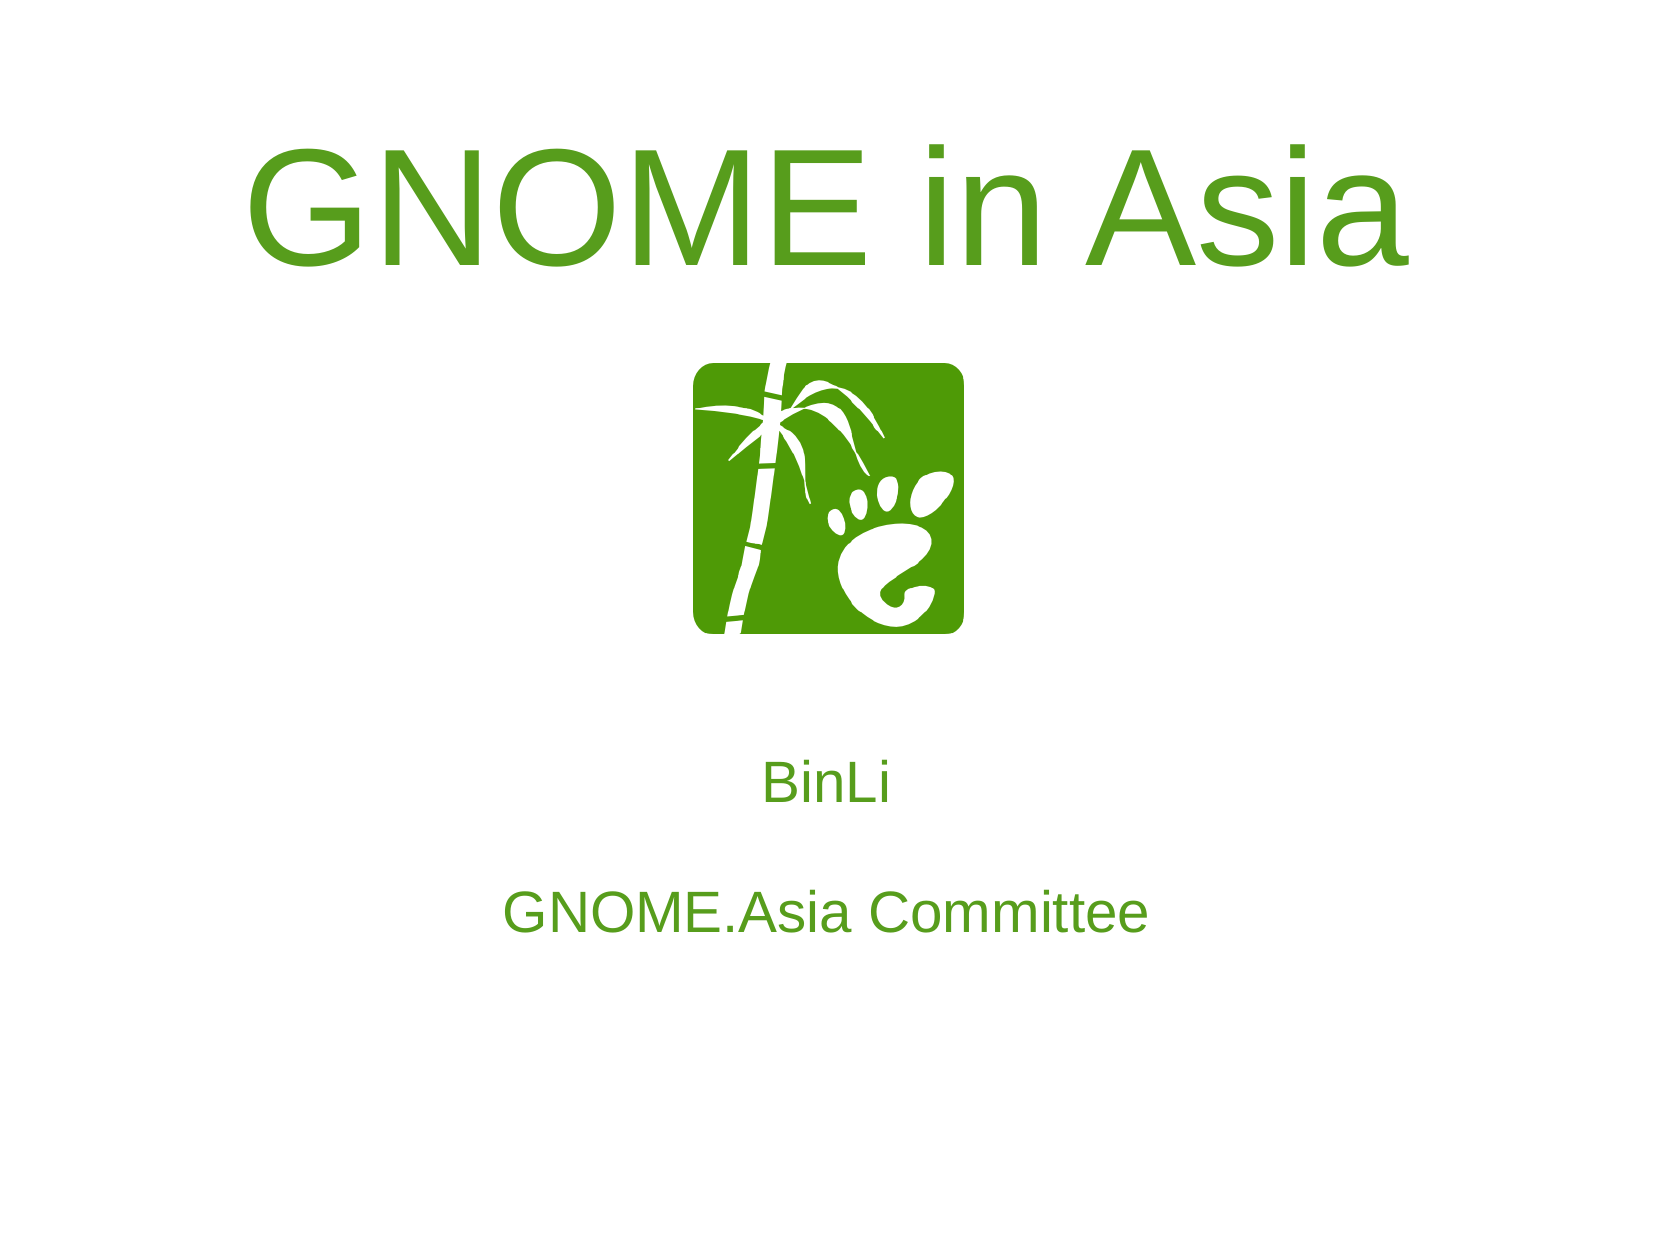

# GNOME in Asia
BinLi
GNOME.Asia Committee